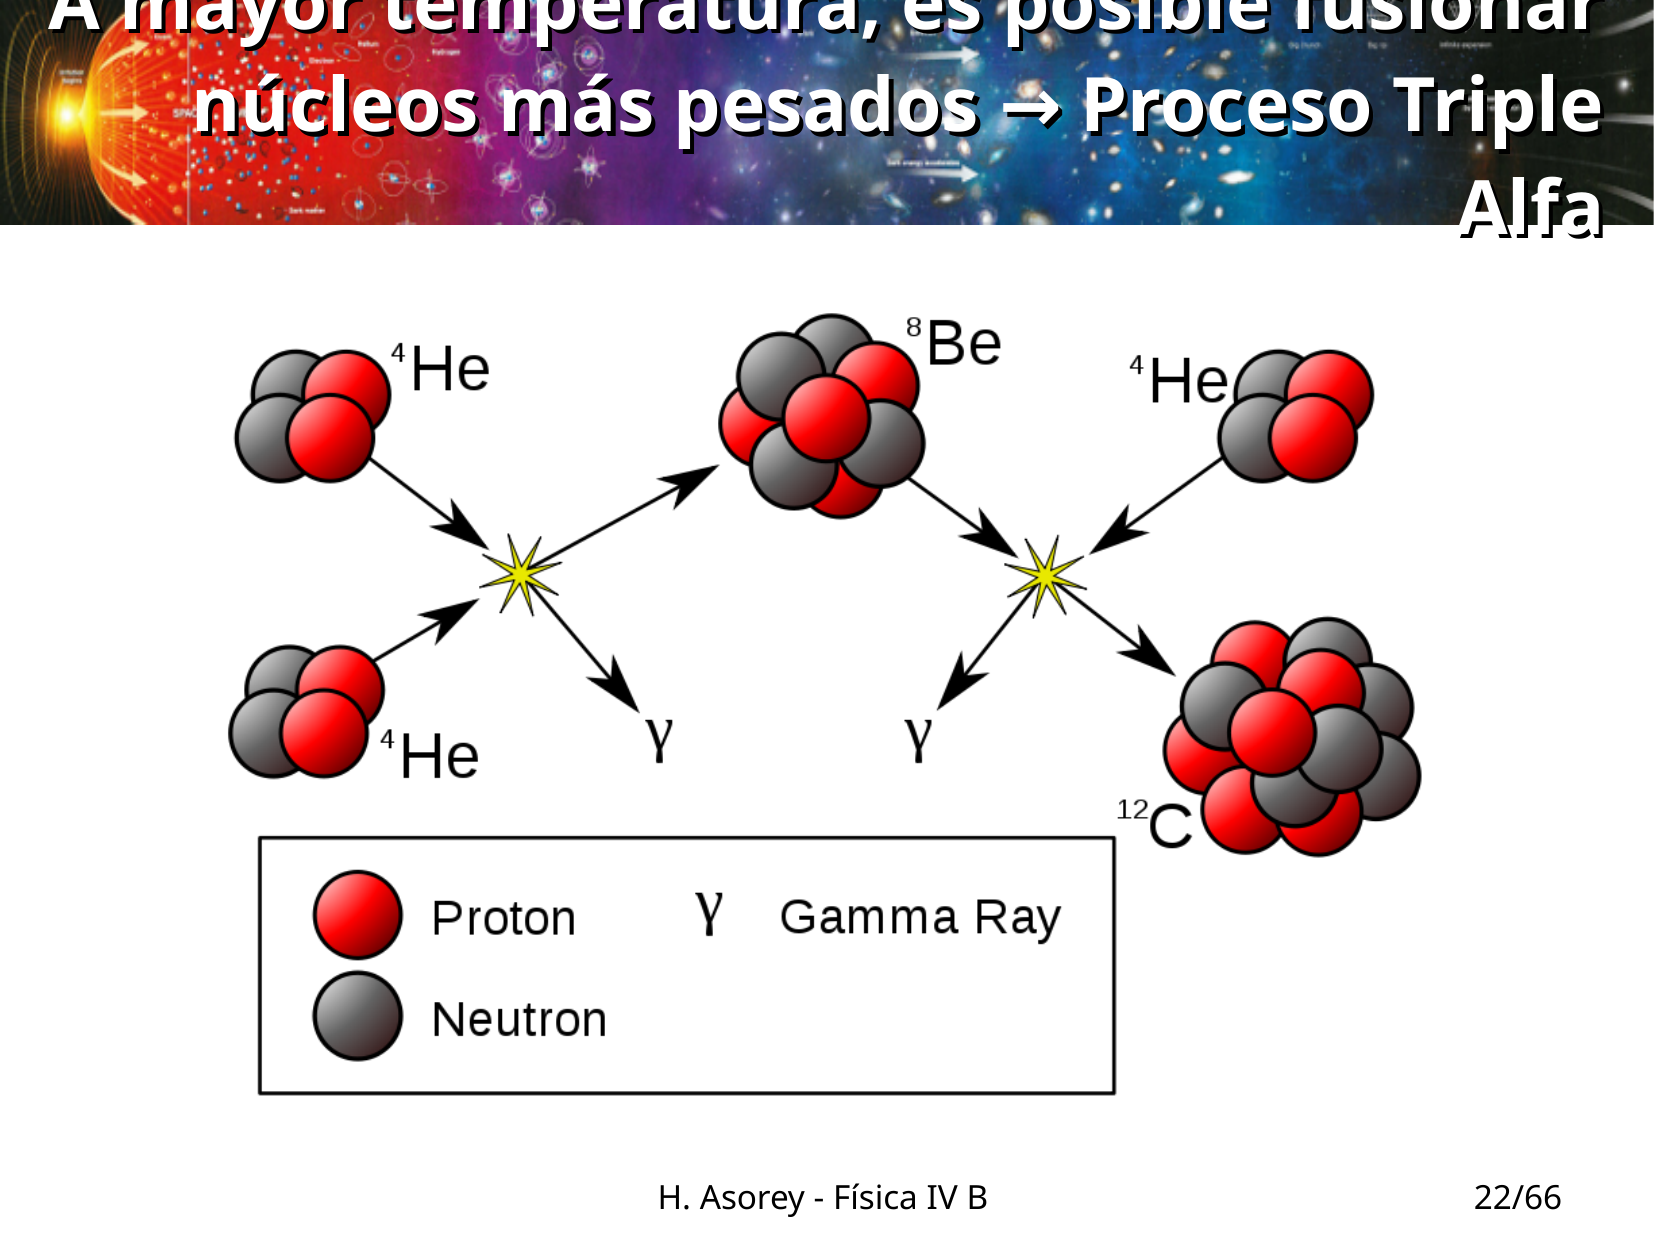

# A mayor temperatura, es posible fusionar núcleos más pesados → Proceso Triple Alfa
H. Asorey - Física IV B
22